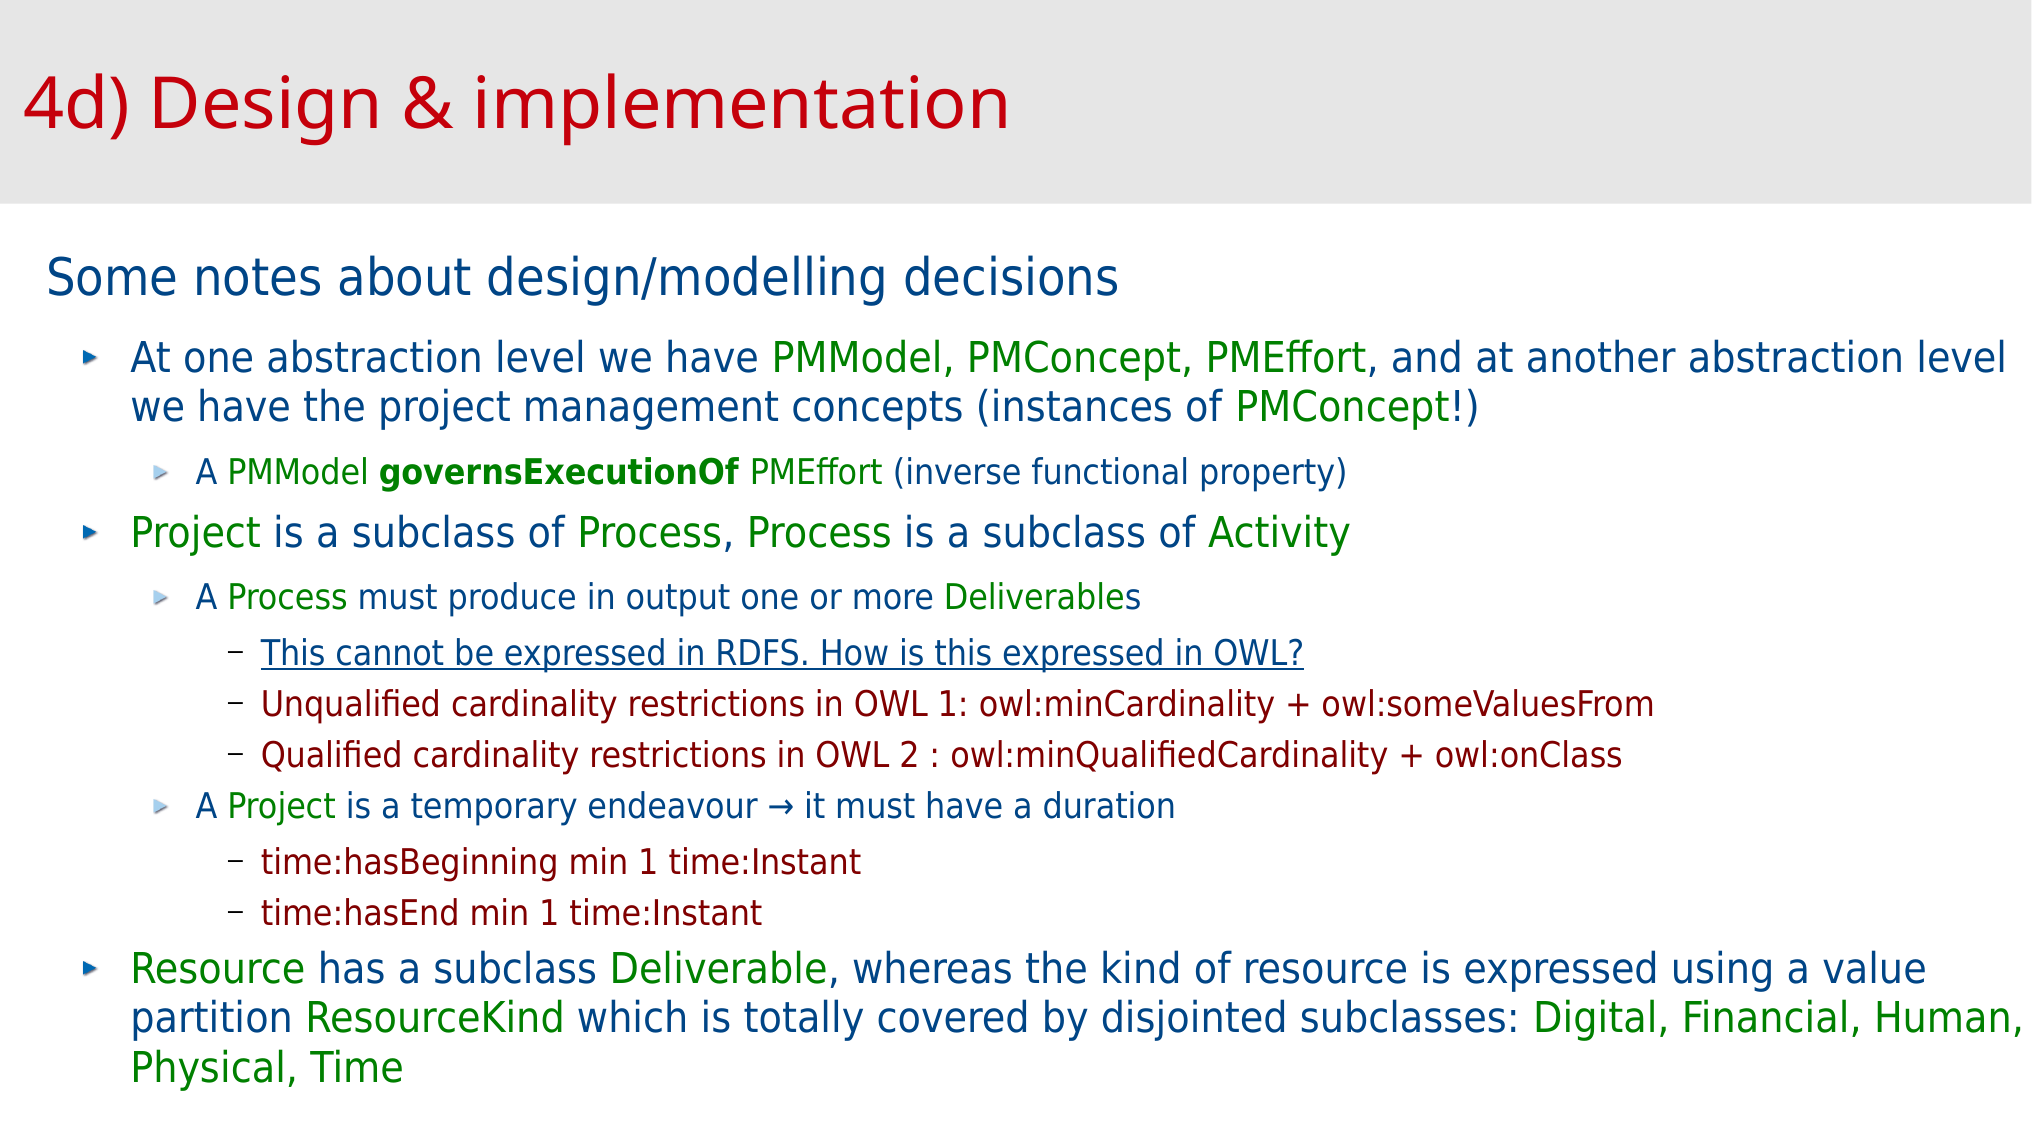

# 4d) Design & implementation
Some notes about design/modelling decisions
At one abstraction level we have PMModel, PMConcept, PMEffort, and at another abstraction level we have the project management concepts (instances of PMConcept!)
A PMModel governsExecutionOf PMEffort (inverse functional property)
Project is a subclass of Process, Process is a subclass of Activity
A Process must produce in output one or more Deliverables
This cannot be expressed in RDFS. How is this expressed in OWL?
Unqualified cardinality restrictions in OWL 1: owl:minCardinality + owl:someValuesFrom
Qualified cardinality restrictions in OWL 2 : owl:minQualifiedCardinality + owl:onClass
A Project is a temporary endeavour → it must have a duration
time:hasBeginning min 1 time:Instant
time:hasEnd min 1 time:Instant
Resource has a subclass Deliverable, whereas the kind of resource is expressed using a value partition ResourceKind which is totally covered by disjointed subclasses: Digital, Financial, Human, Physical, Time